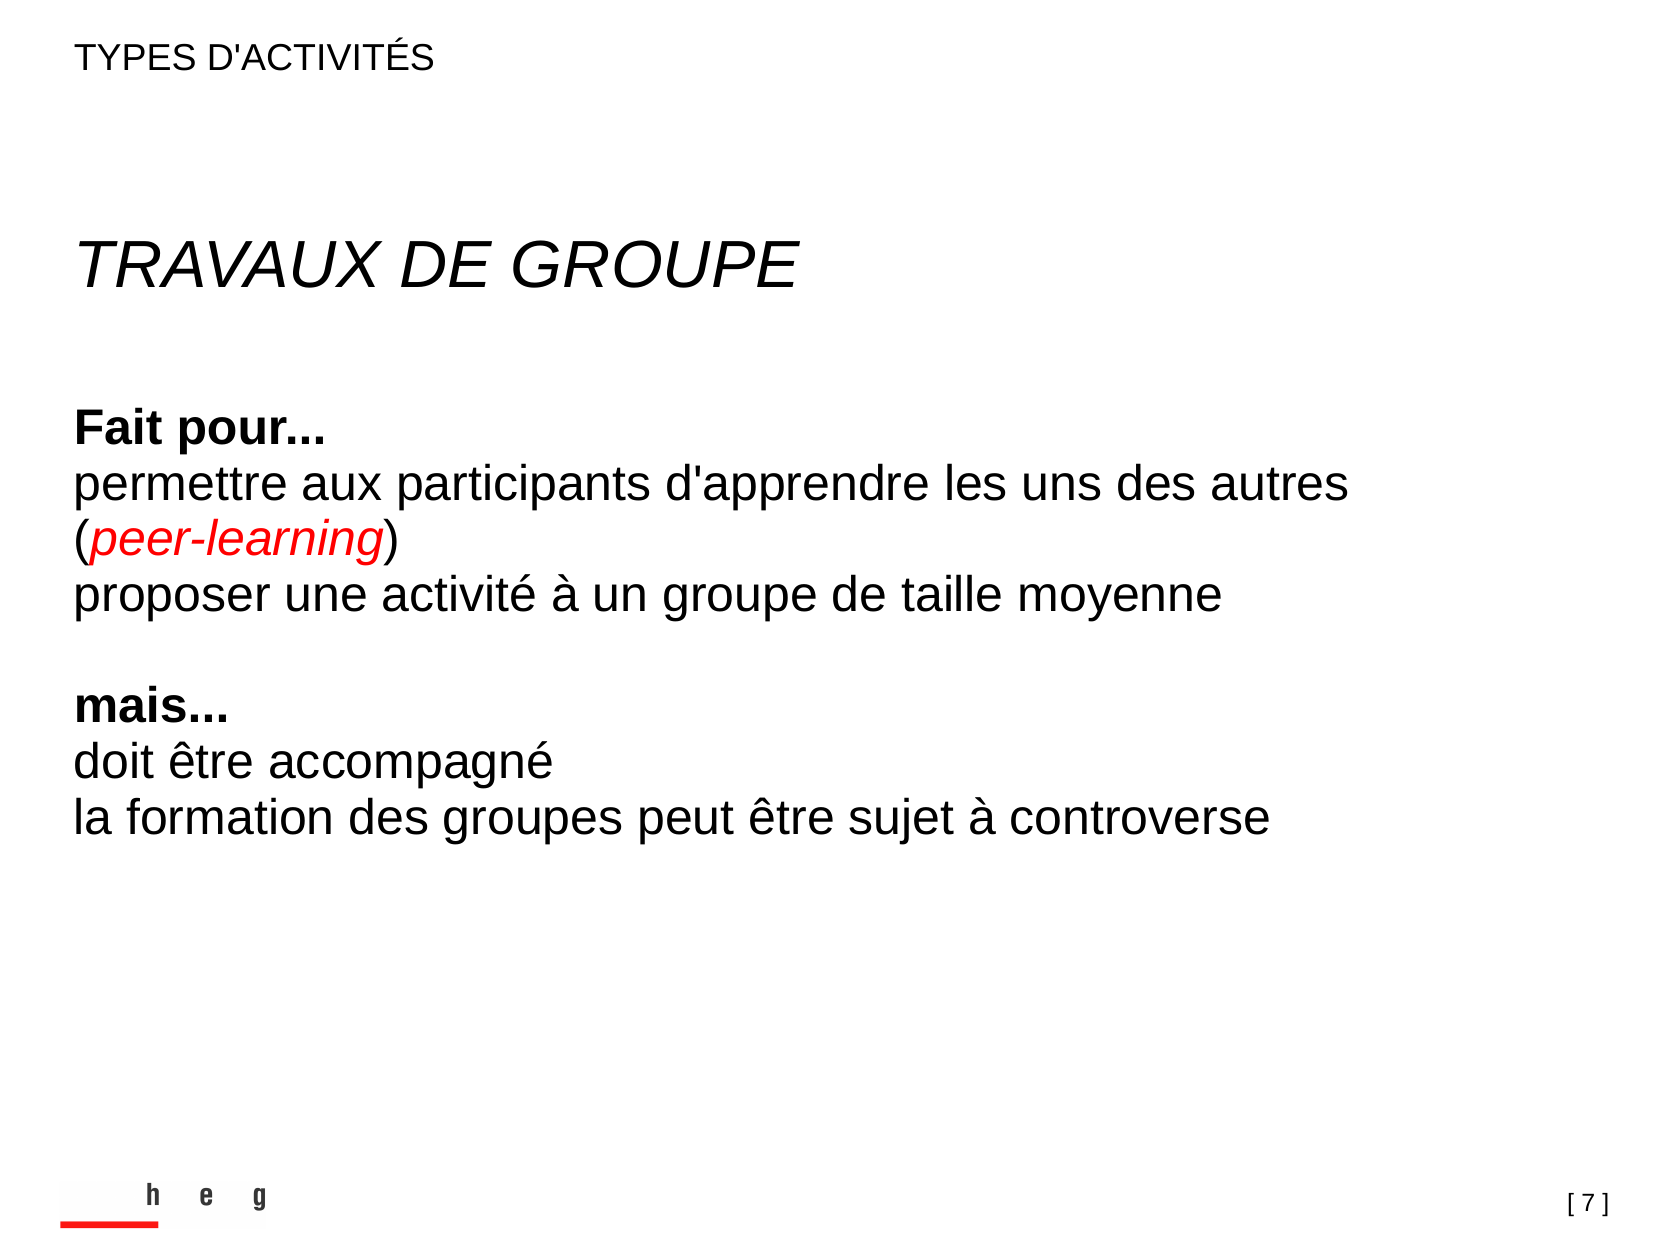

TYPES D'ACTIVITÉS
TRAVAUX DE GROUPE
Fait pour...
permettre aux participants d'apprendre les uns des autres
(peer-learning)
proposer une activité à un groupe de taille moyenne
mais...
doit être accompagné
la formation des groupes peut être sujet à controverse